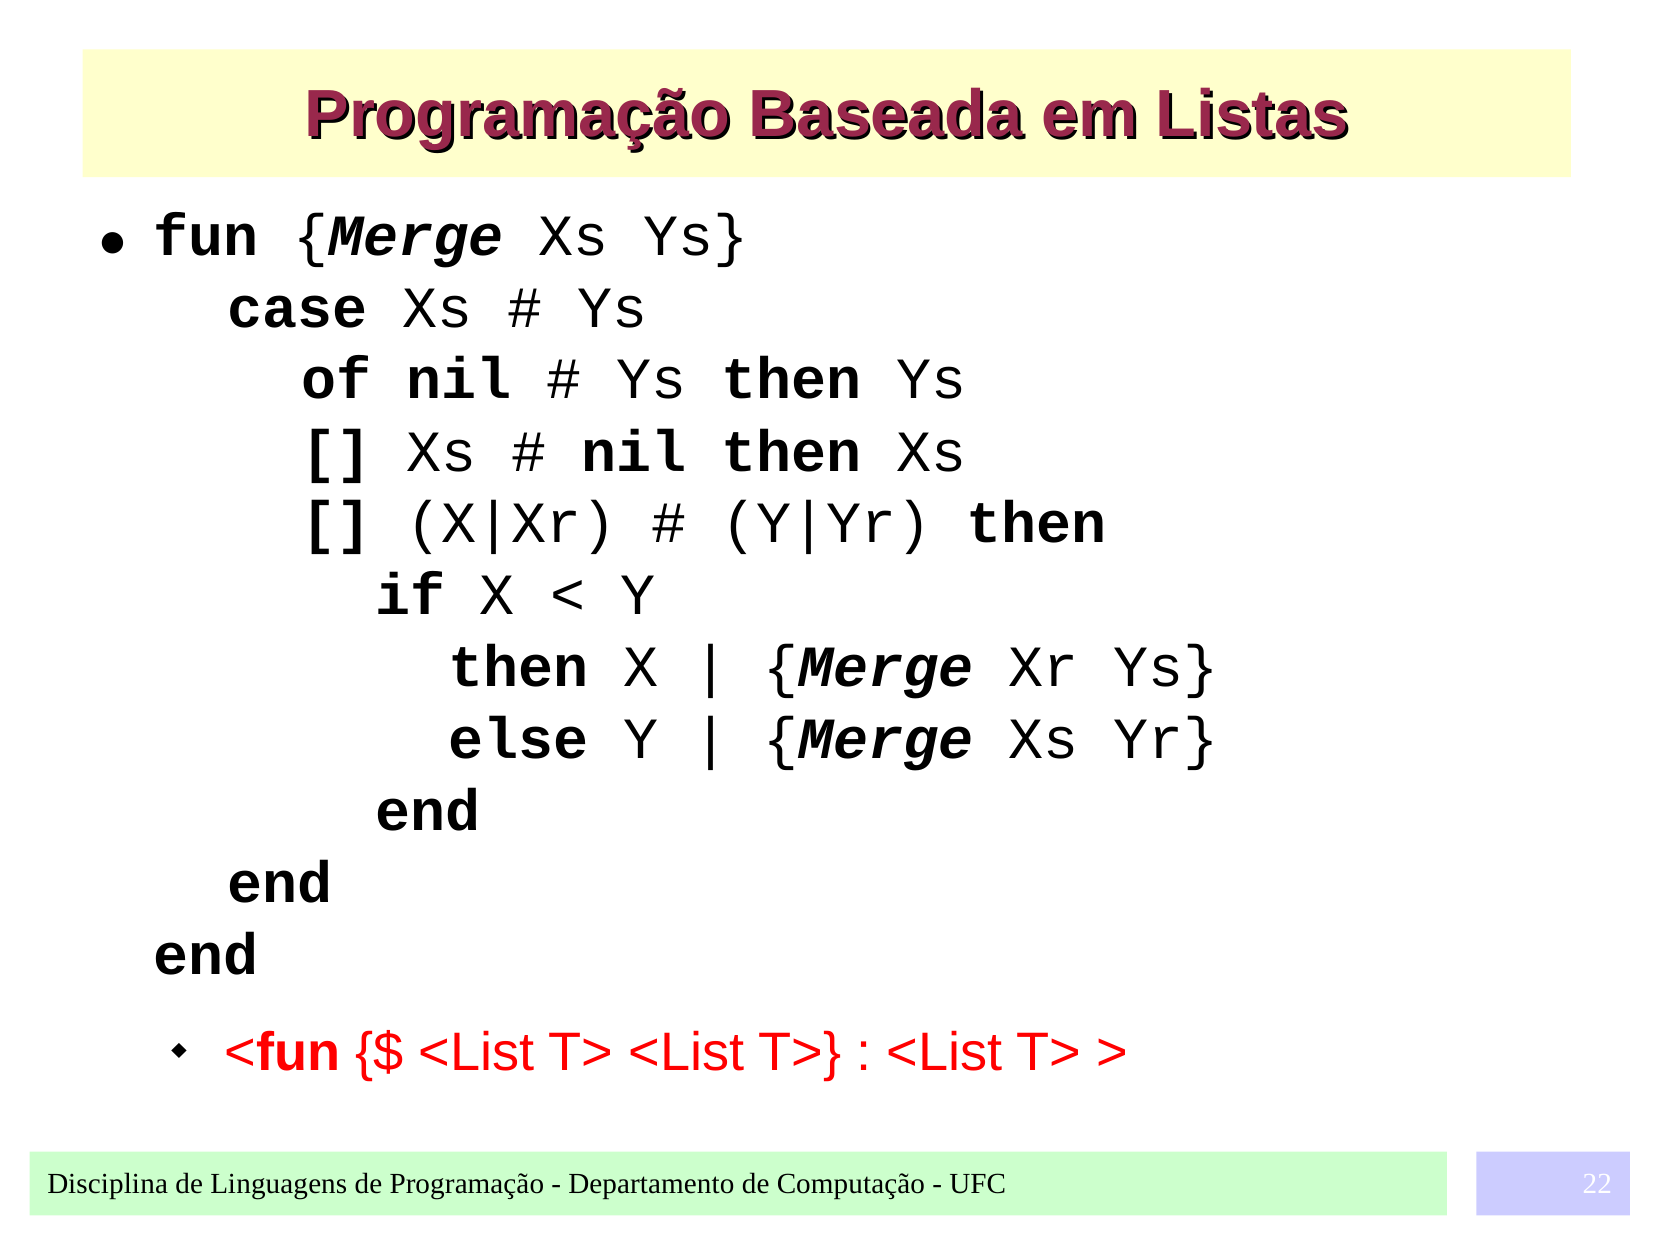

# Programação Baseada em Listas
fun {Merge Xs Ys}
	case Xs # Ys
		of nil # Ys then Ys
		[] Xs # nil then Xs
		[] (X|Xr) # (Y|Yr) then
			if X < Y
				then X | {Merge Xr Ys}
				else Y | {Merge Xs Yr}
			end
	end
end
<fun {$ <List T> <List T>} : <List T> >
Disciplina de Linguagens de Programação - Departamento de Computação - UFC
22